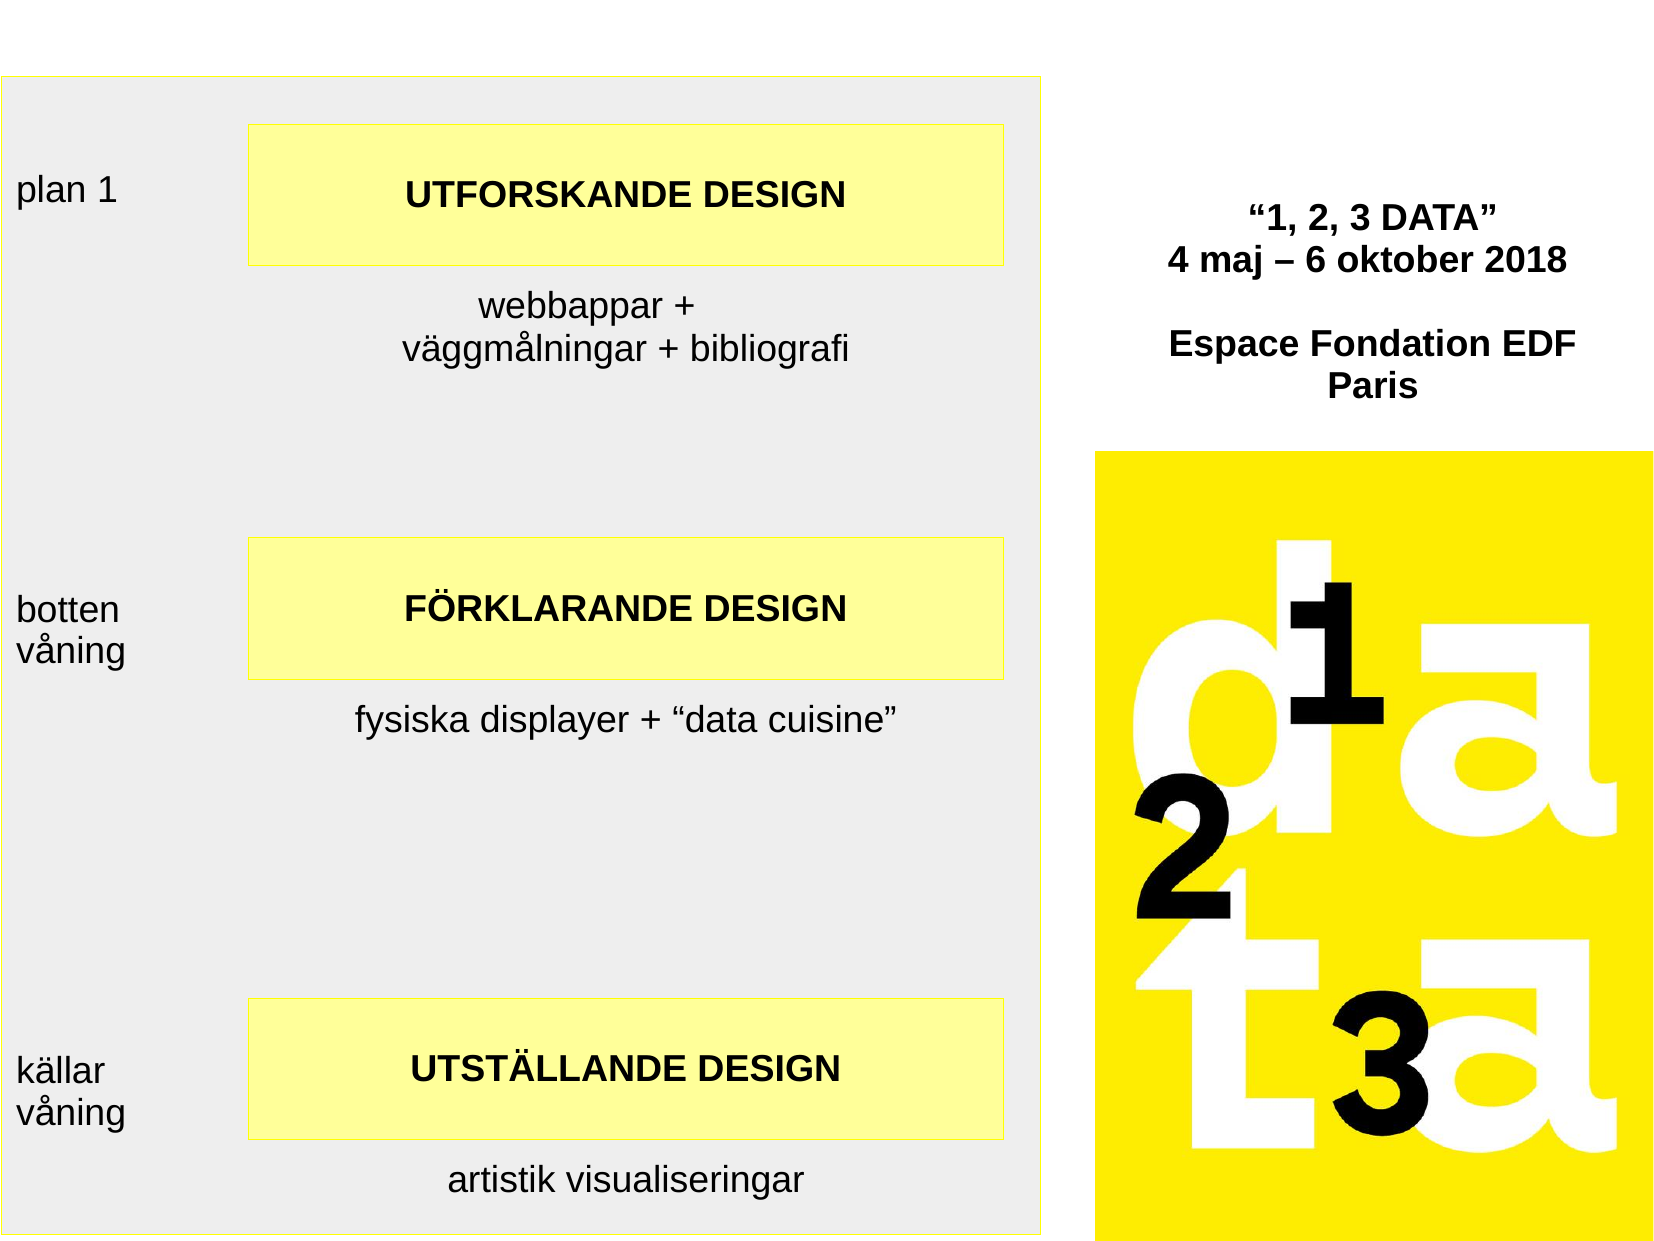

plan 1
botten
våning
källar
våning
UTFORSKANDE DESIGN
“1, 2, 3 DATA”
4 maj – 6 oktober 2018
Espace Fondation EDF
Paris
webbappar +
väggmålningar + bibliografi
FÖRKLARANDE DESIGN
fysiska displayer + “data cuisine”
UTSTÄLLANDE DESIGN
artistik visualiseringar